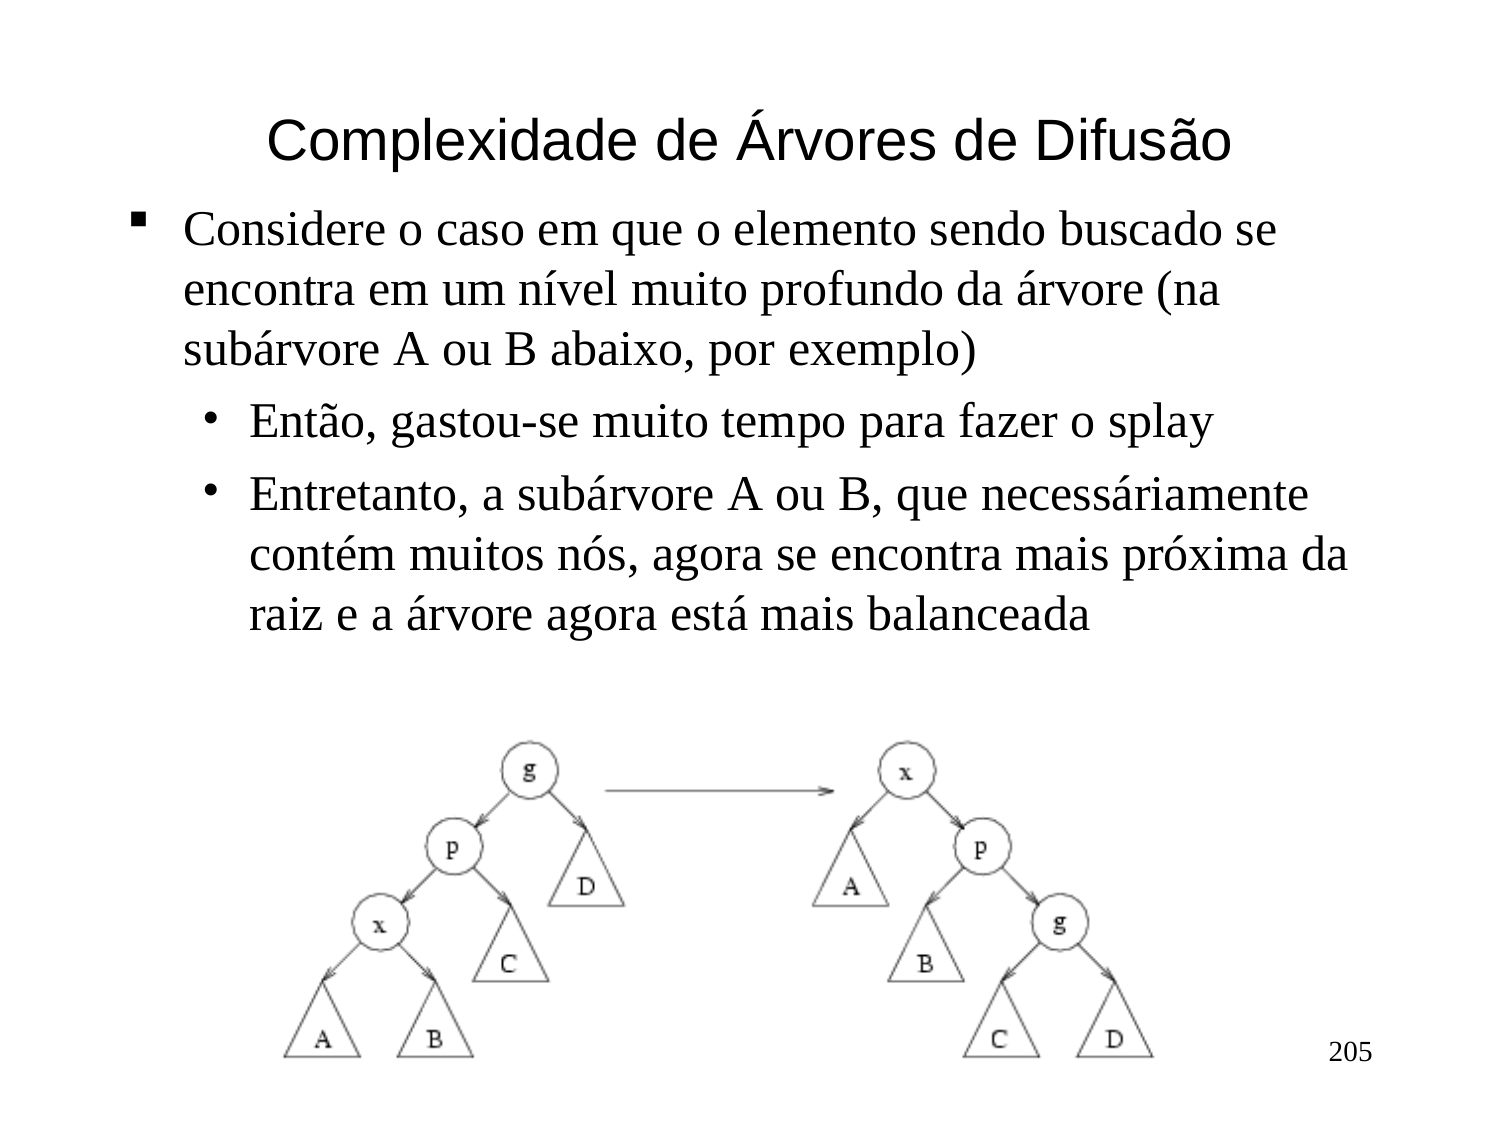

# Complexidade de Árvores de Difusão
Considere o caso em que o elemento sendo buscado se encontra em um nível muito profundo da árvore (na subárvore A ou B abaixo, por exemplo)
Então, gastou-se muito tempo para fazer o splay
Entretanto, a subárvore A ou B, que necessáriamente contém muitos nós, agora se encontra mais próxima da raiz e a árvore agora está mais balanceada
205